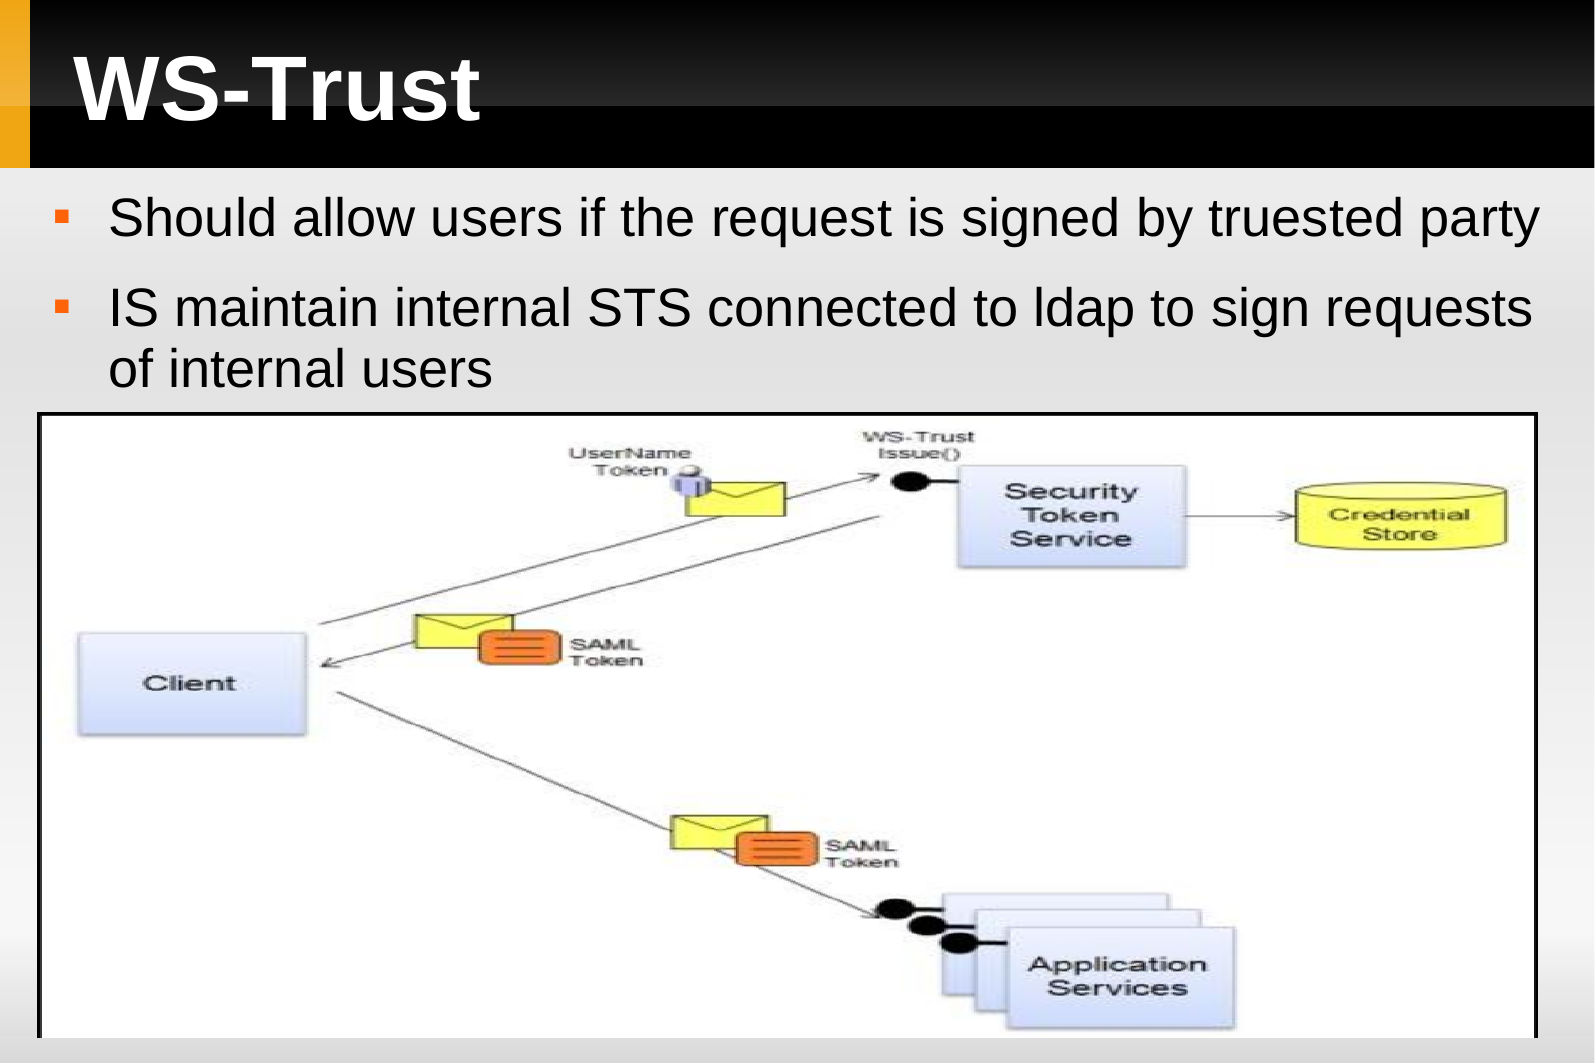

# WS-Trust
Should allow users if the request is signed by truested party
IS maintain internal STS connected to ldap to sign requests of internal users